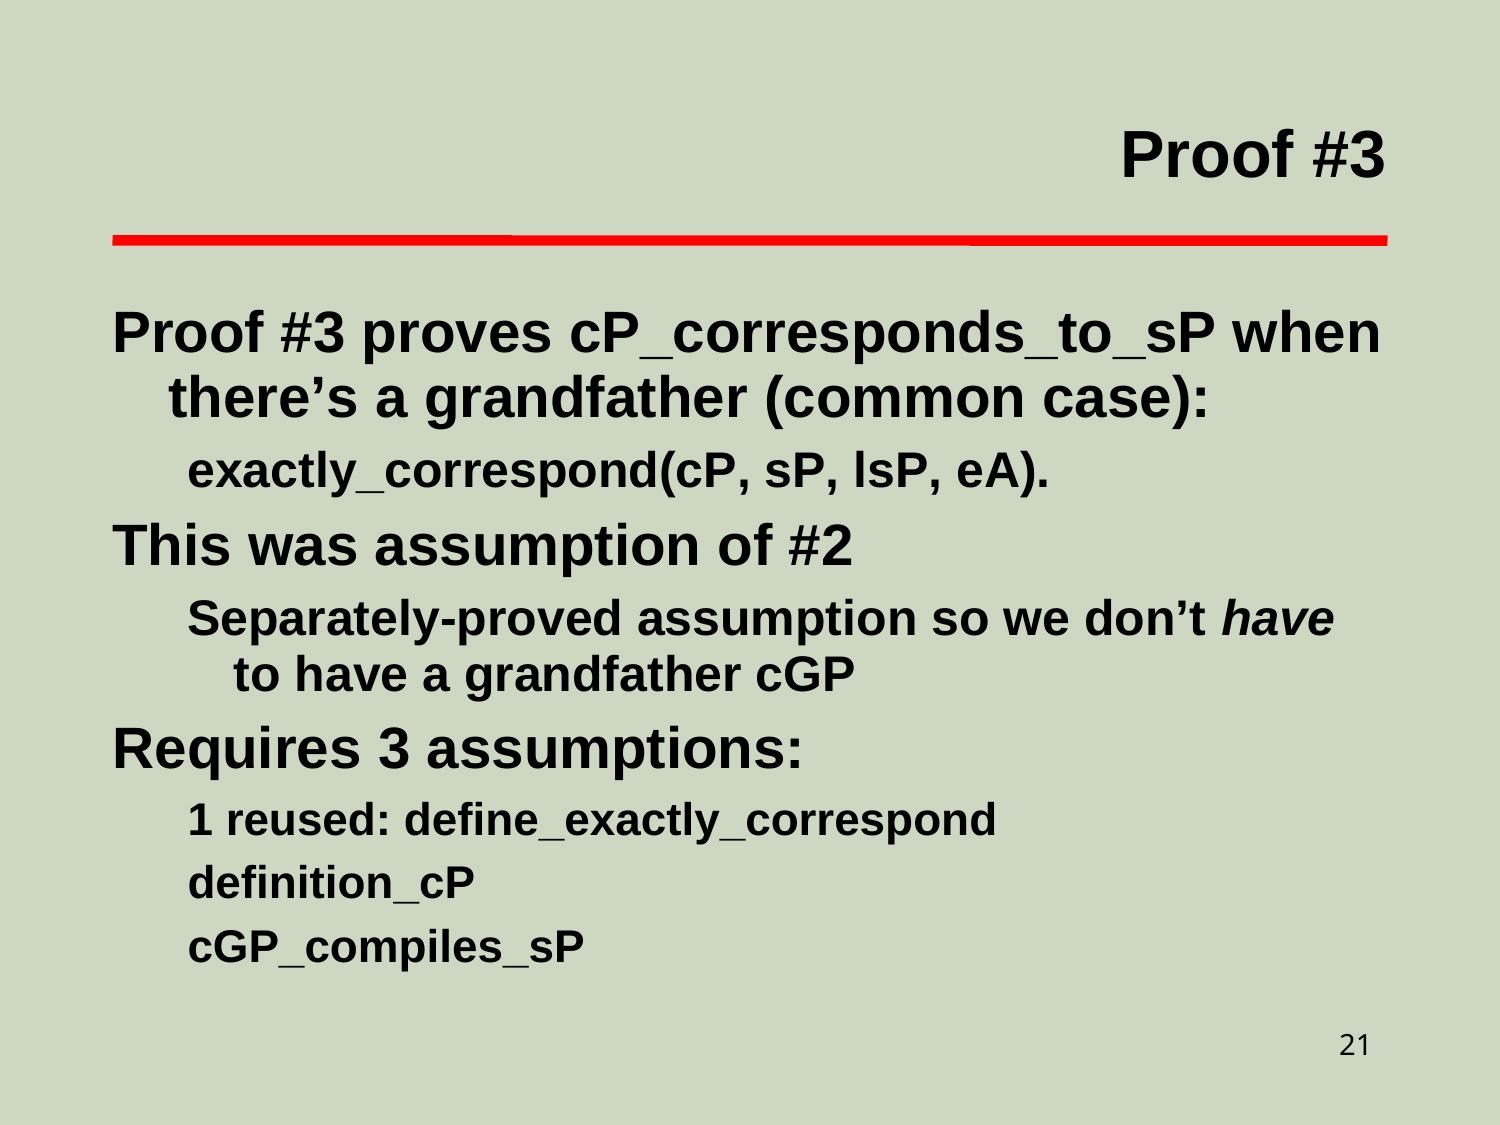

# Proof #3
Proof #3 proves cP_corresponds_to_sP when there’s a grandfather (common case):
exactly_correspond(cP, sP, lsP, eA).
This was assumption of #2
Separately-proved assumption so we don’t have to have a grandfather cGP
Requires 3 assumptions:
1 reused: define_exactly_correspond
definition_cP
cGP_compiles_sP